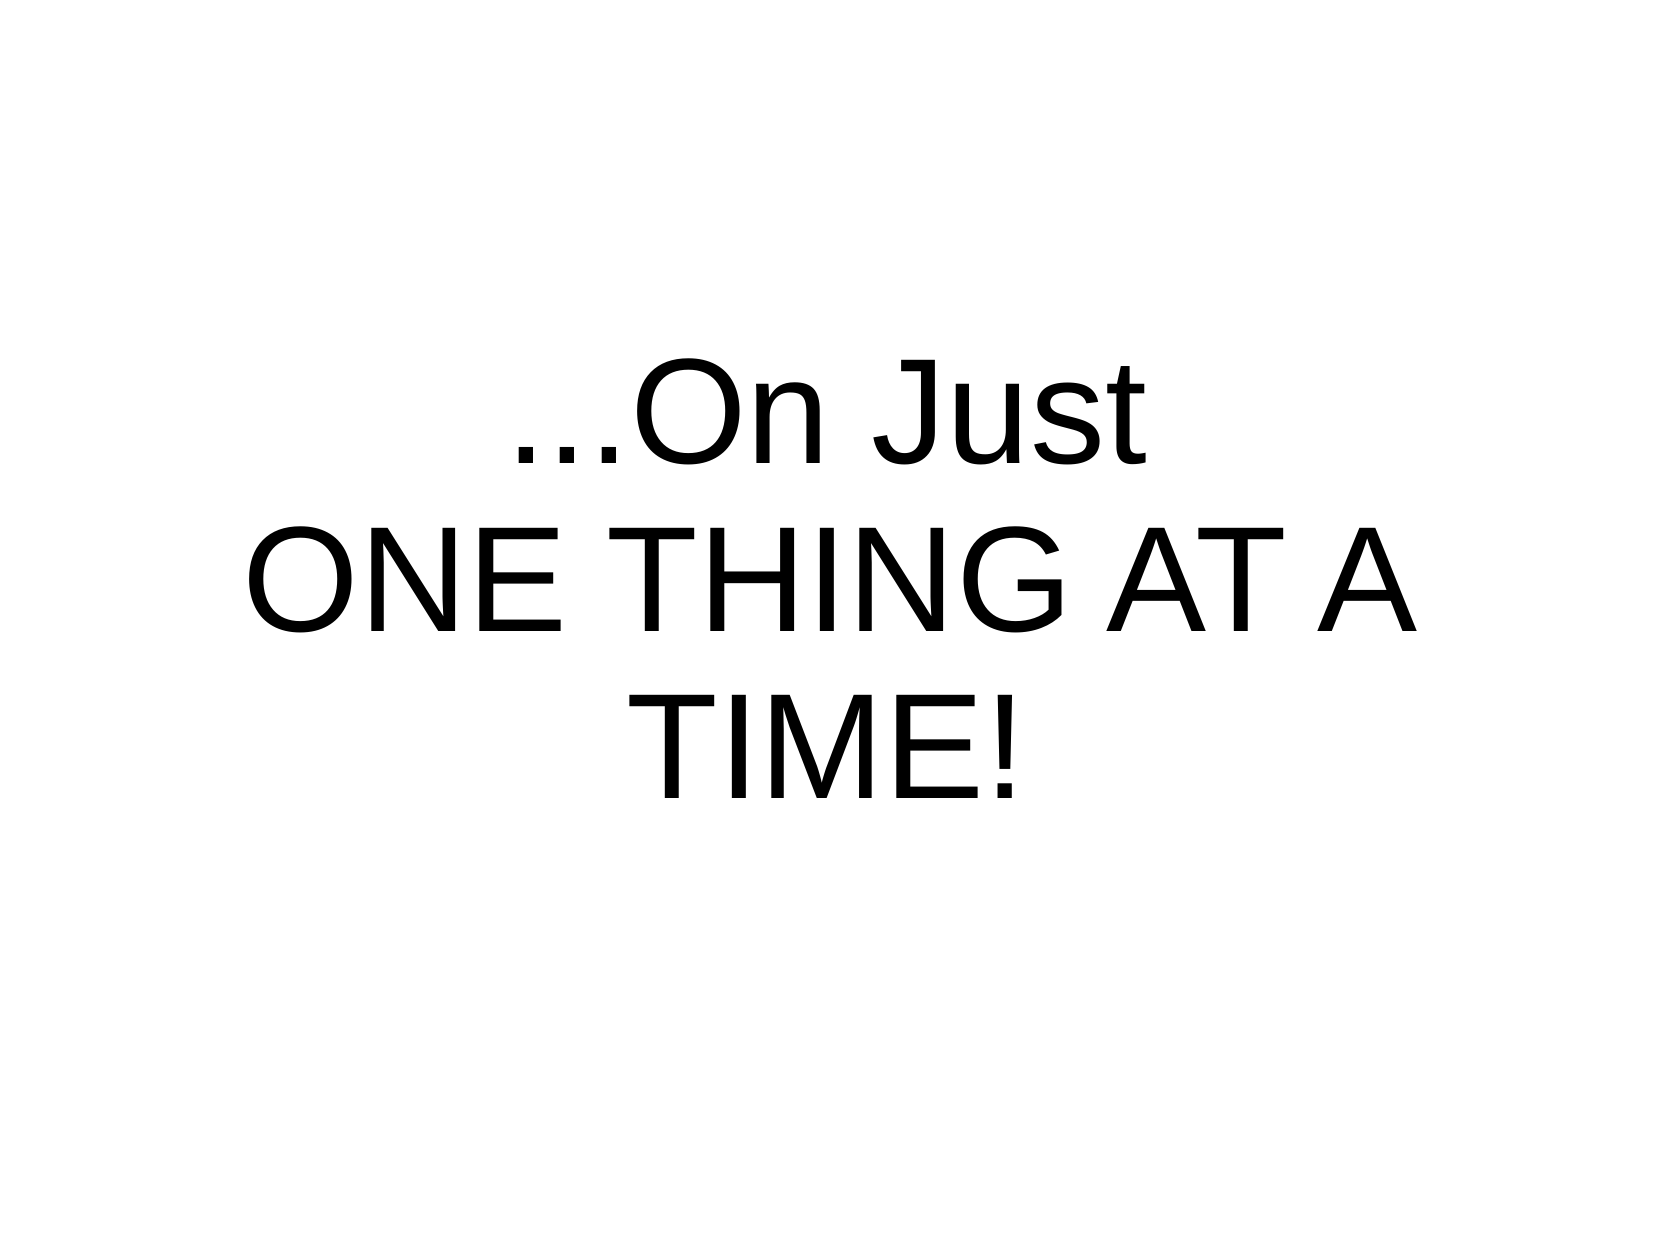

# ...On Just
ONE THING AT A TIME!